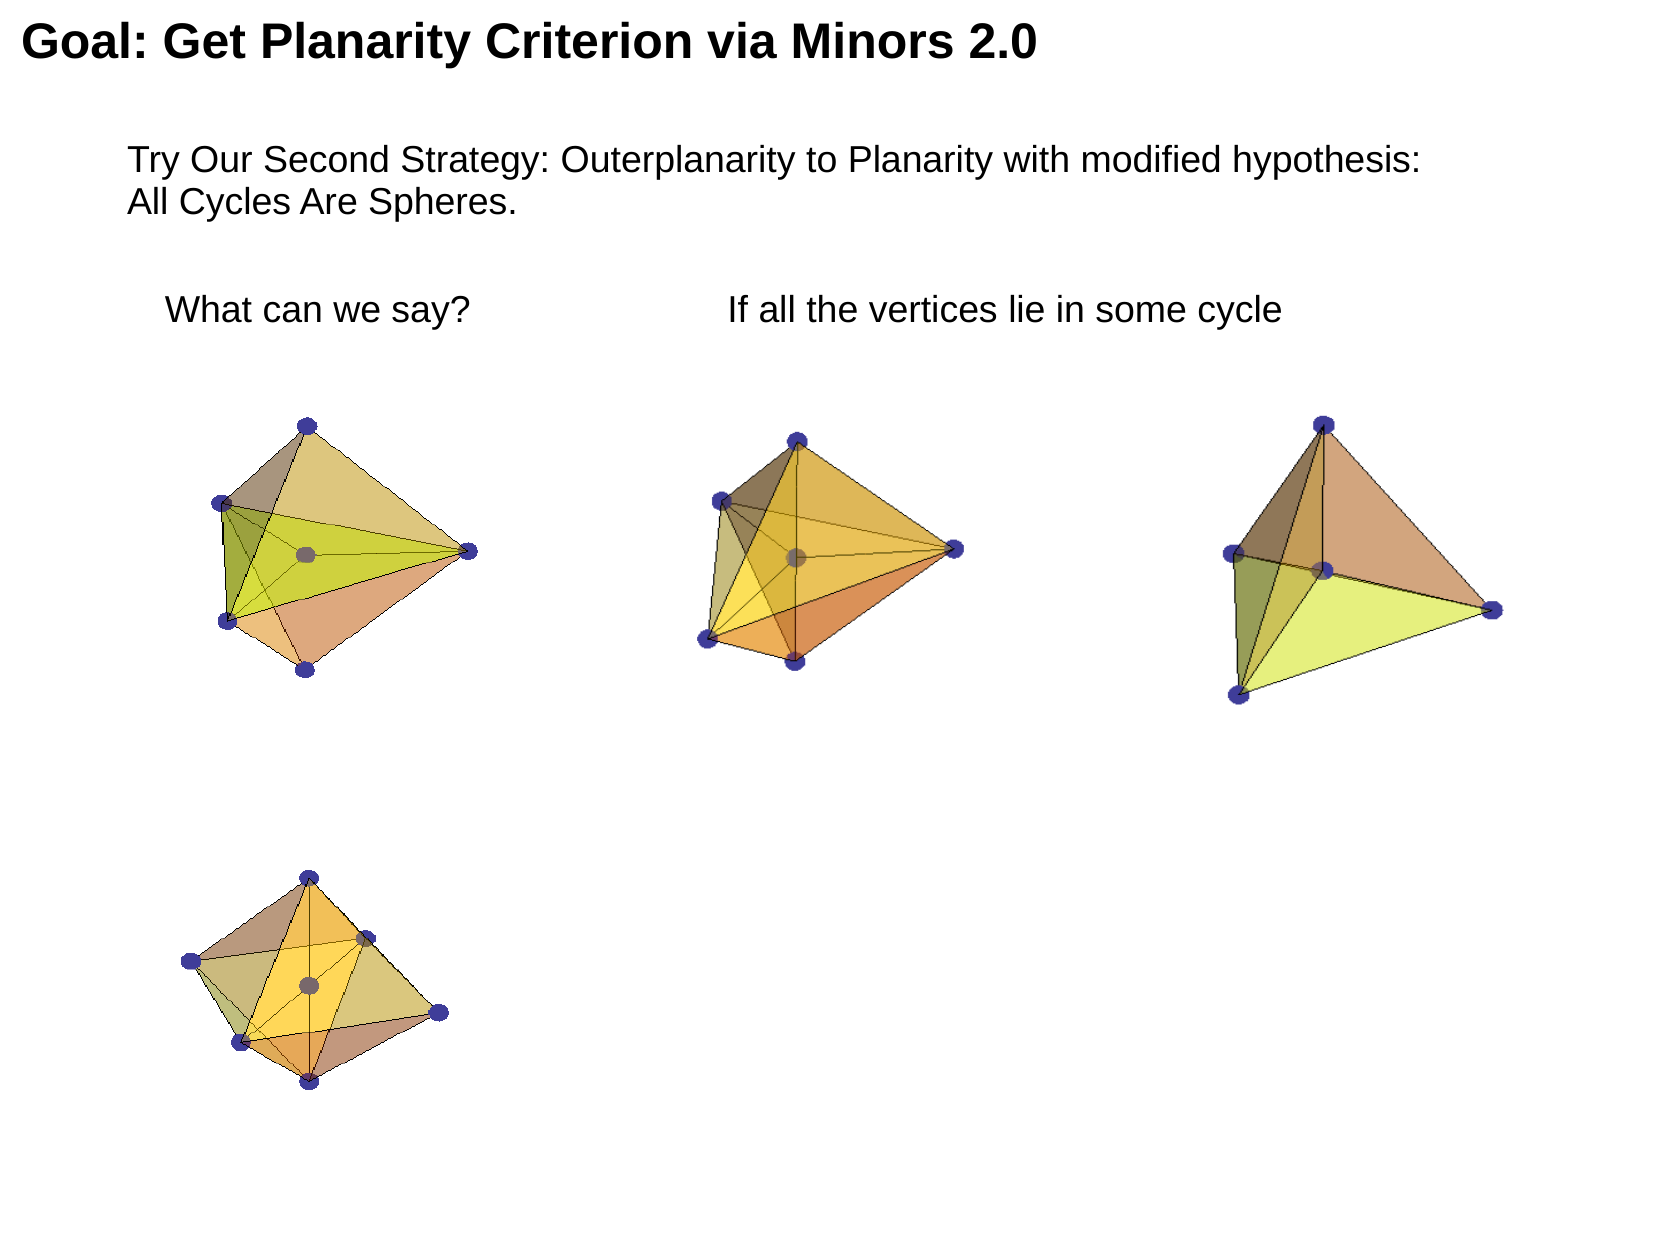

Goal: Get Planarity Criterion via Minors 2.0
Try Our Second Strategy: Outerplanarity to Planarity with modified hypothesis:
All Cycles Are Spheres.
What can we say?
If all the vertices lie in some cycle